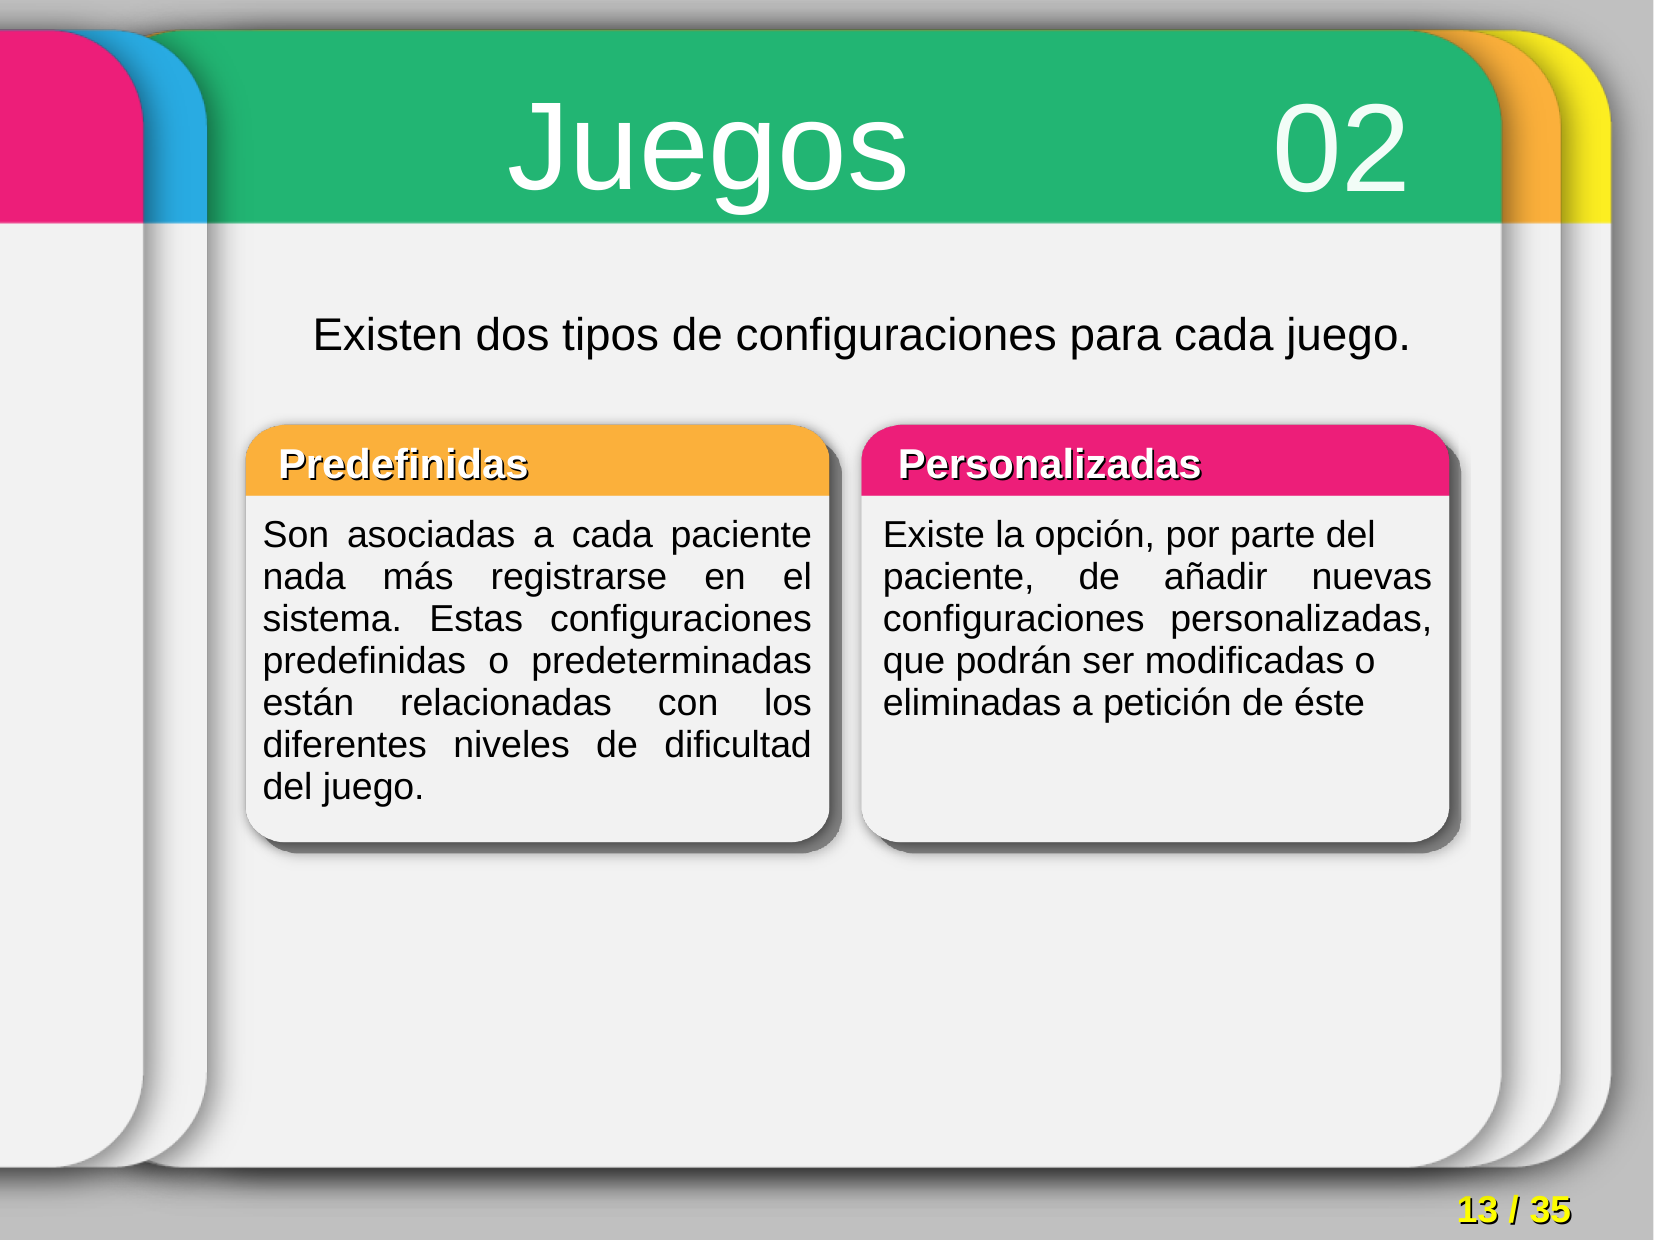

02
# Juegos
Existen dos tipos de configuraciones para cada juego.
Predefinidas
Son asociadas a cada paciente nada más registrarse en el sistema. Estas configuraciones predefinidas o predeterminadas están relacionadas con los diferentes niveles de dificultad del juego.
Personalizadas
Existe la opción, por parte del
paciente, de añadir nuevas configuraciones personalizadas, que podrán ser modificadas o
eliminadas a petición de éste